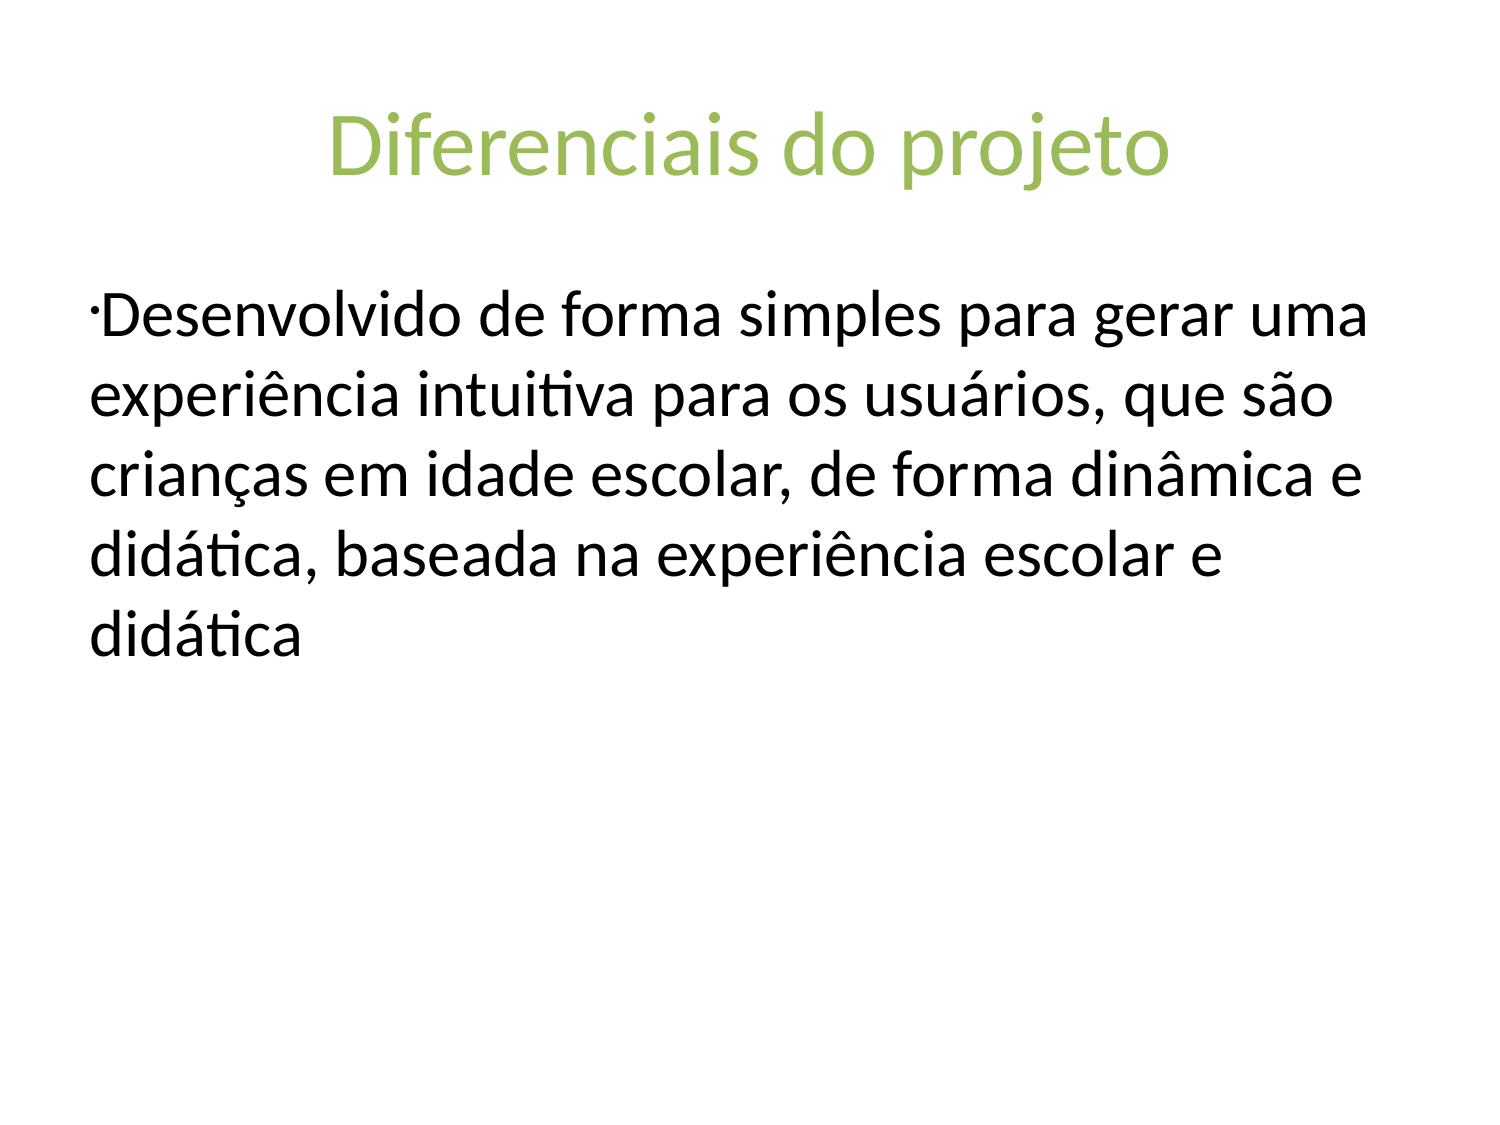

# Diferenciais do projeto
Desenvolvido de forma simples para gerar uma experiência intuitiva para os usuários, que são crianças em idade escolar, de forma dinâmica e didática, baseada na experiência escolar e didática